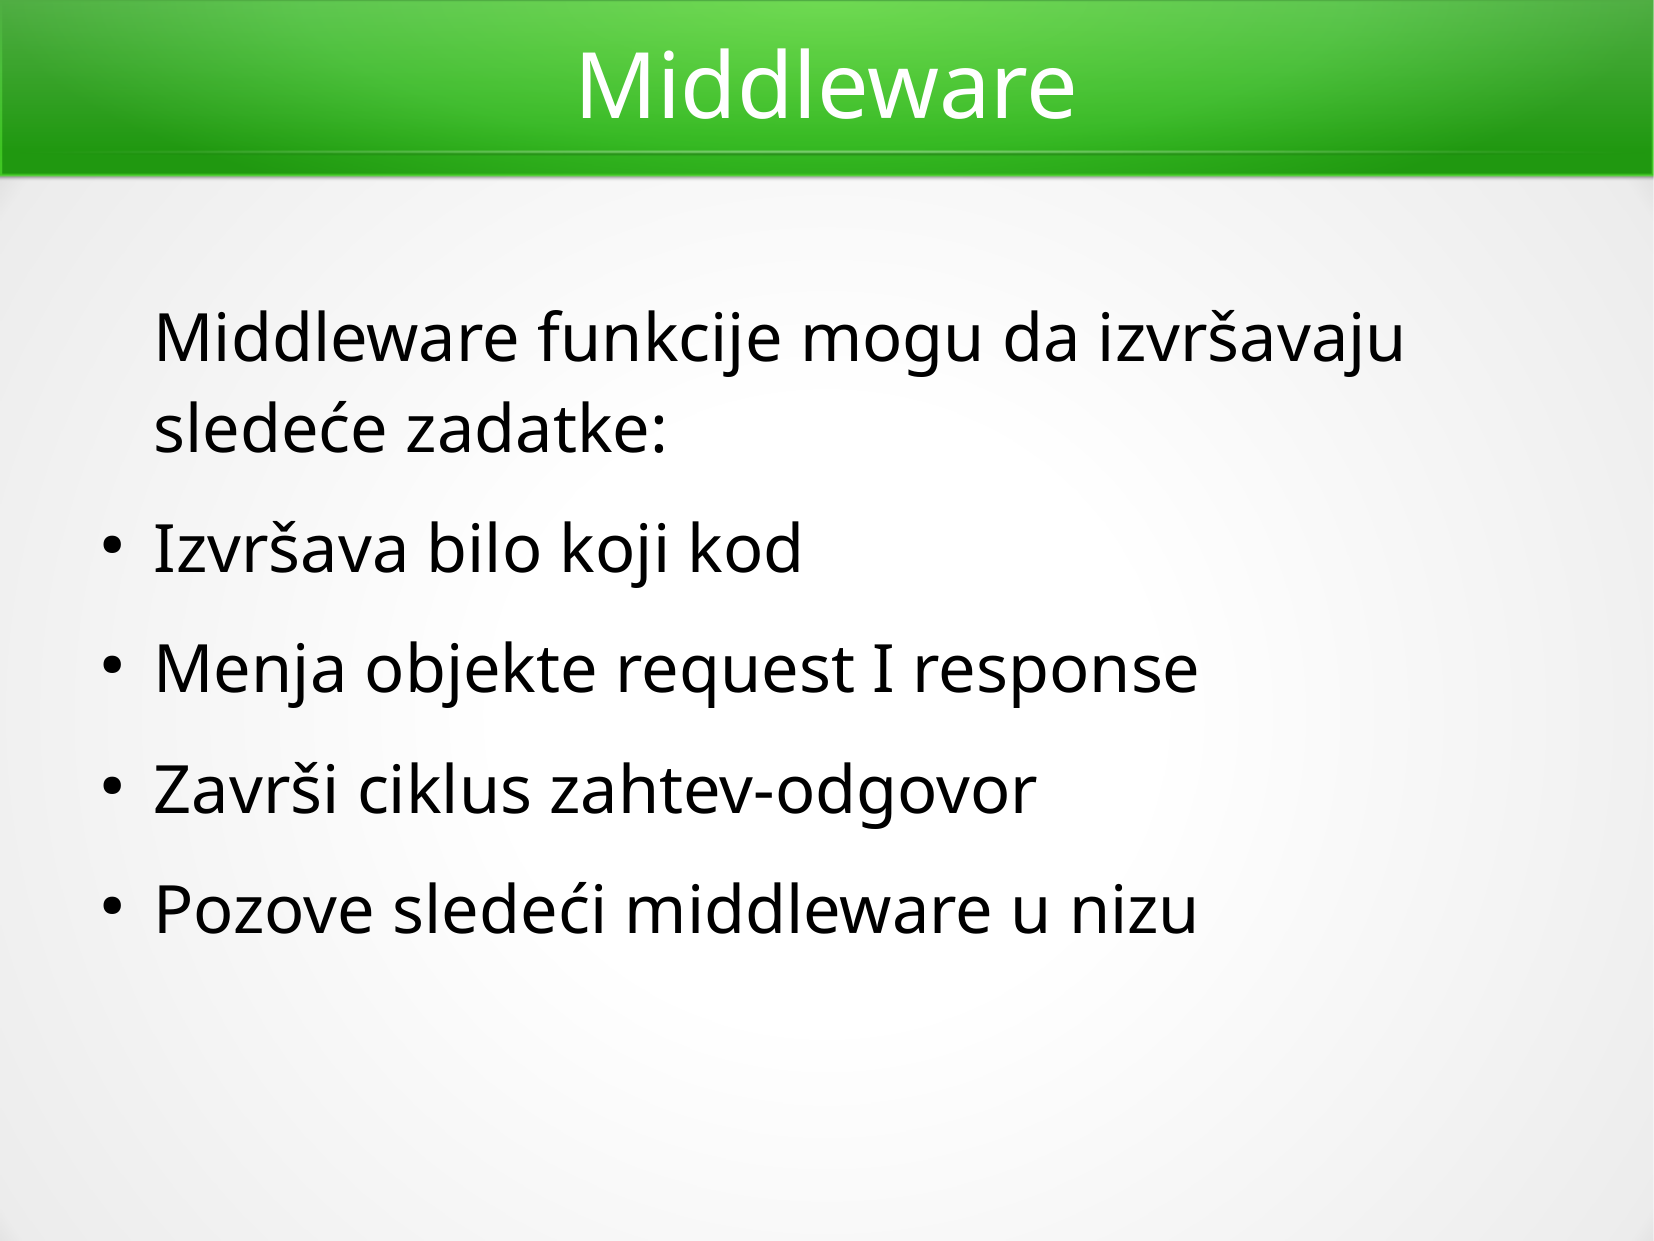

# Middleware
Middleware funkcije mogu da izvršavaju sledeće zadatke:
Izvršava bilo koji kod
Menja objekte request I response
Završi ciklus zahtev-odgovor
Pozove sledeći middleware u nizu